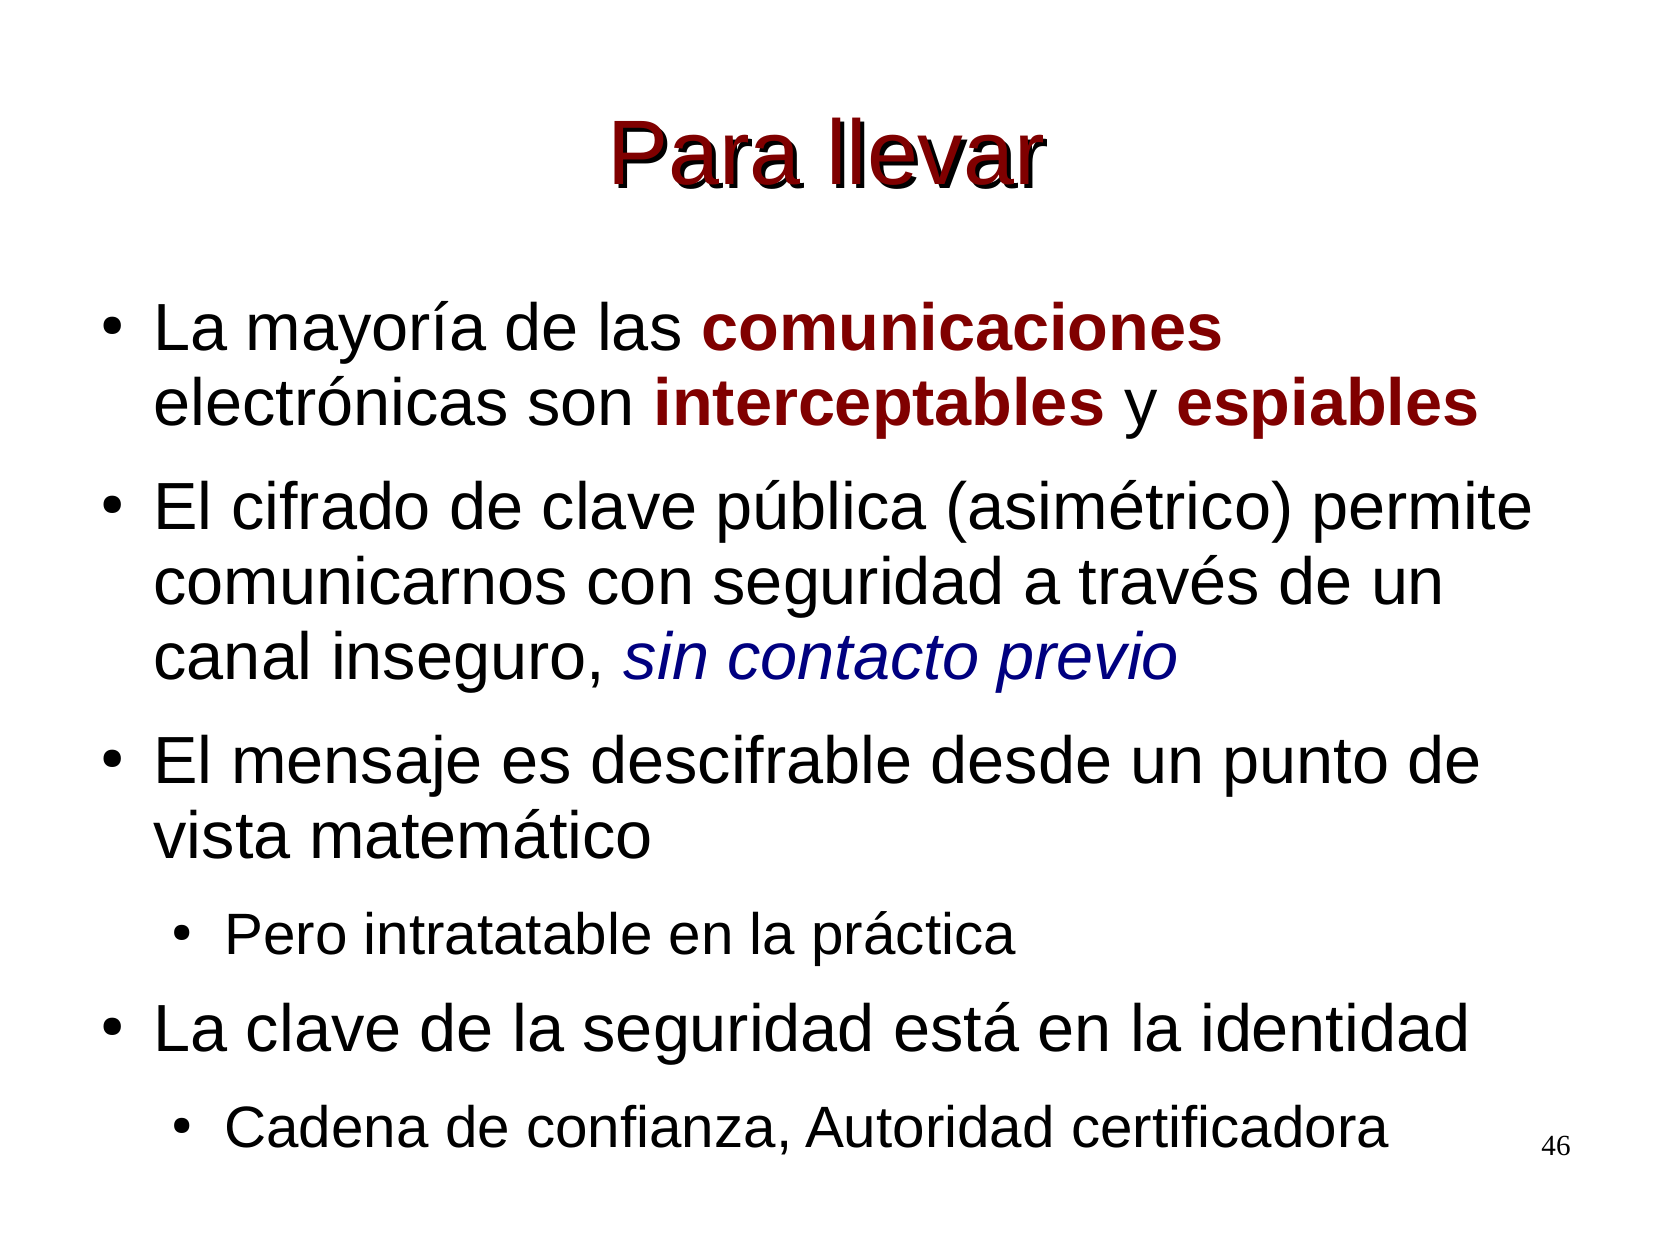

# Para llevar
La mayoría de las comunicaciones electrónicas son interceptables y espiables
El cifrado de clave pública (asimétrico) permite comunicarnos con seguridad a través de un canal inseguro, sin contacto previo
El mensaje es descifrable desde un punto de vista matemático
Pero intratatable en la práctica
La clave de la seguridad está en la identidad
Cadena de confianza, Autoridad certificadora
46